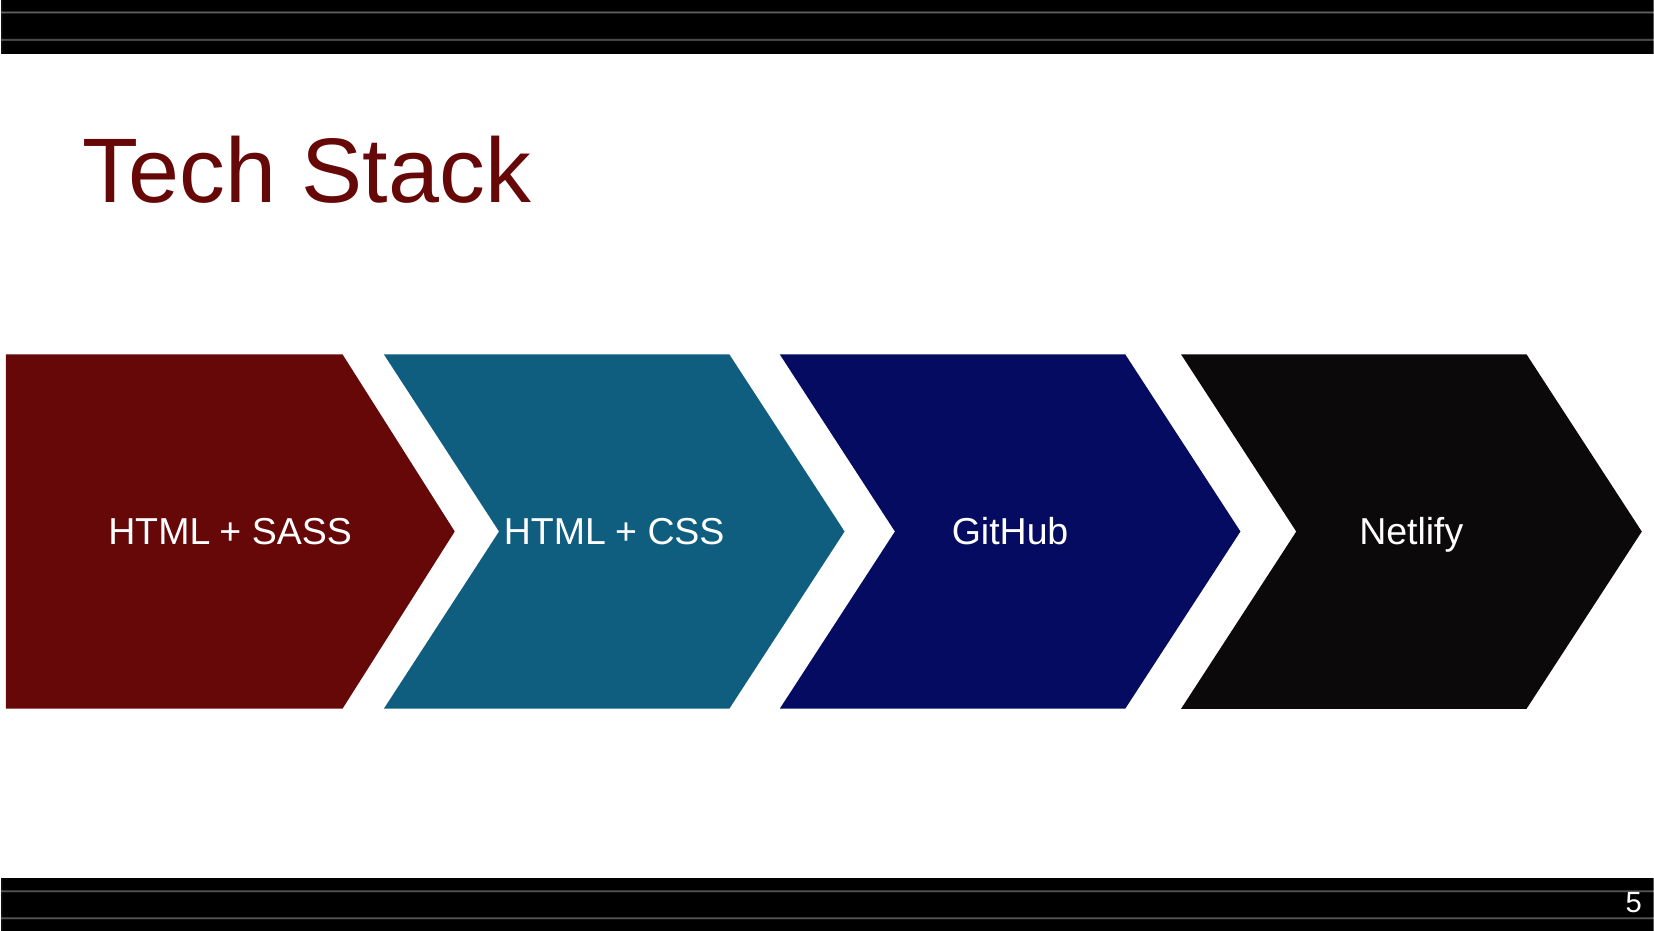

# Tech Stack
HTML + SASS
HTML + CSS
GitHub
Netlify